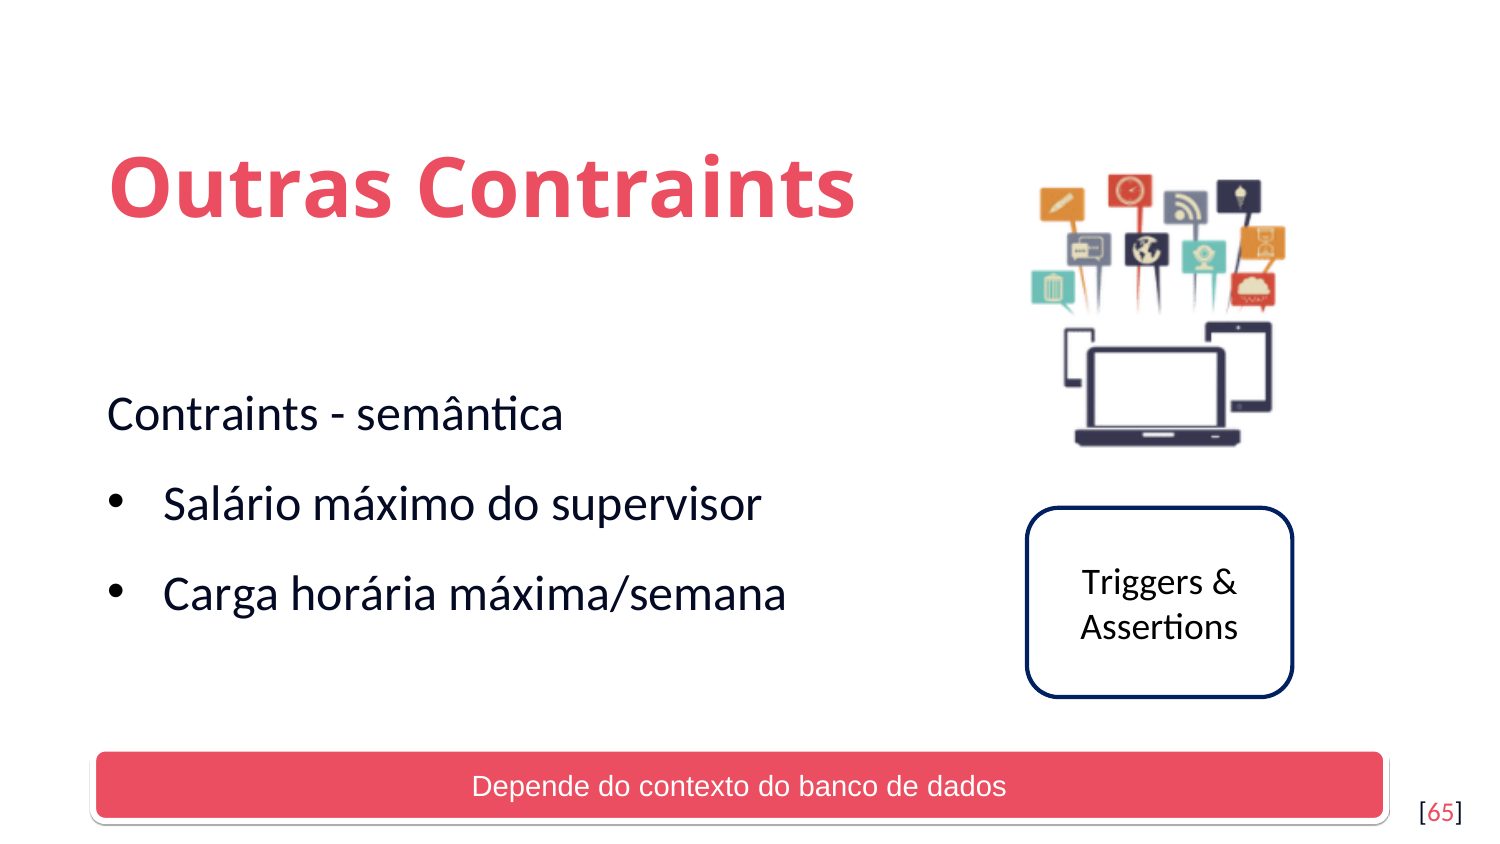

Outras Contraints
Contraints - semântica
Salário máximo do supervisor
Carga horária máxima/semana
Triggers & Assertions
Depende do contexto do banco de dados